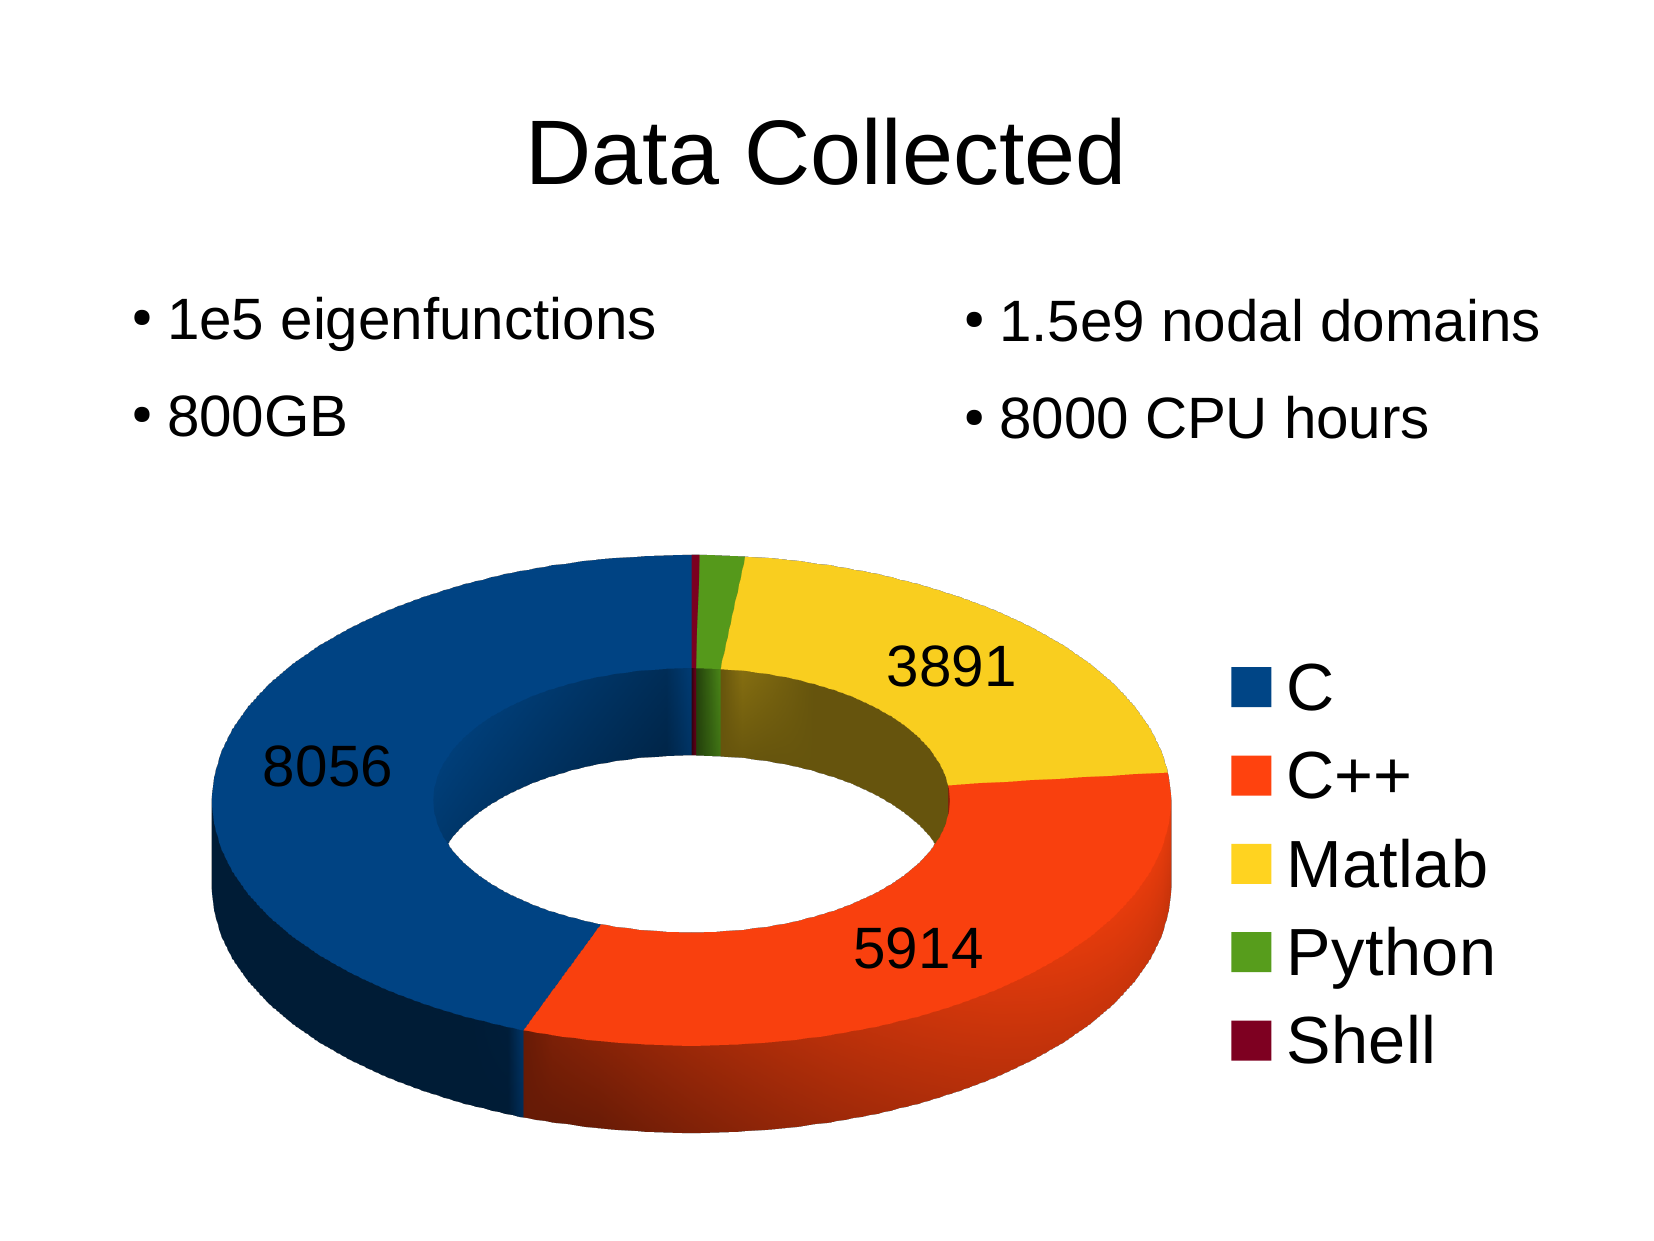

# Data Collected
1e5 eigenfunctions
800GB
1.5e9 nodal domains
8000 CPU hours
### Chart
| Category | Column 1 |
|---|---|
| C | 8056.0 |
| C++ | 5914.0 |
| Matlab | 3891.0 |
| Python | 276.0 |
| Shell | 49.0 |